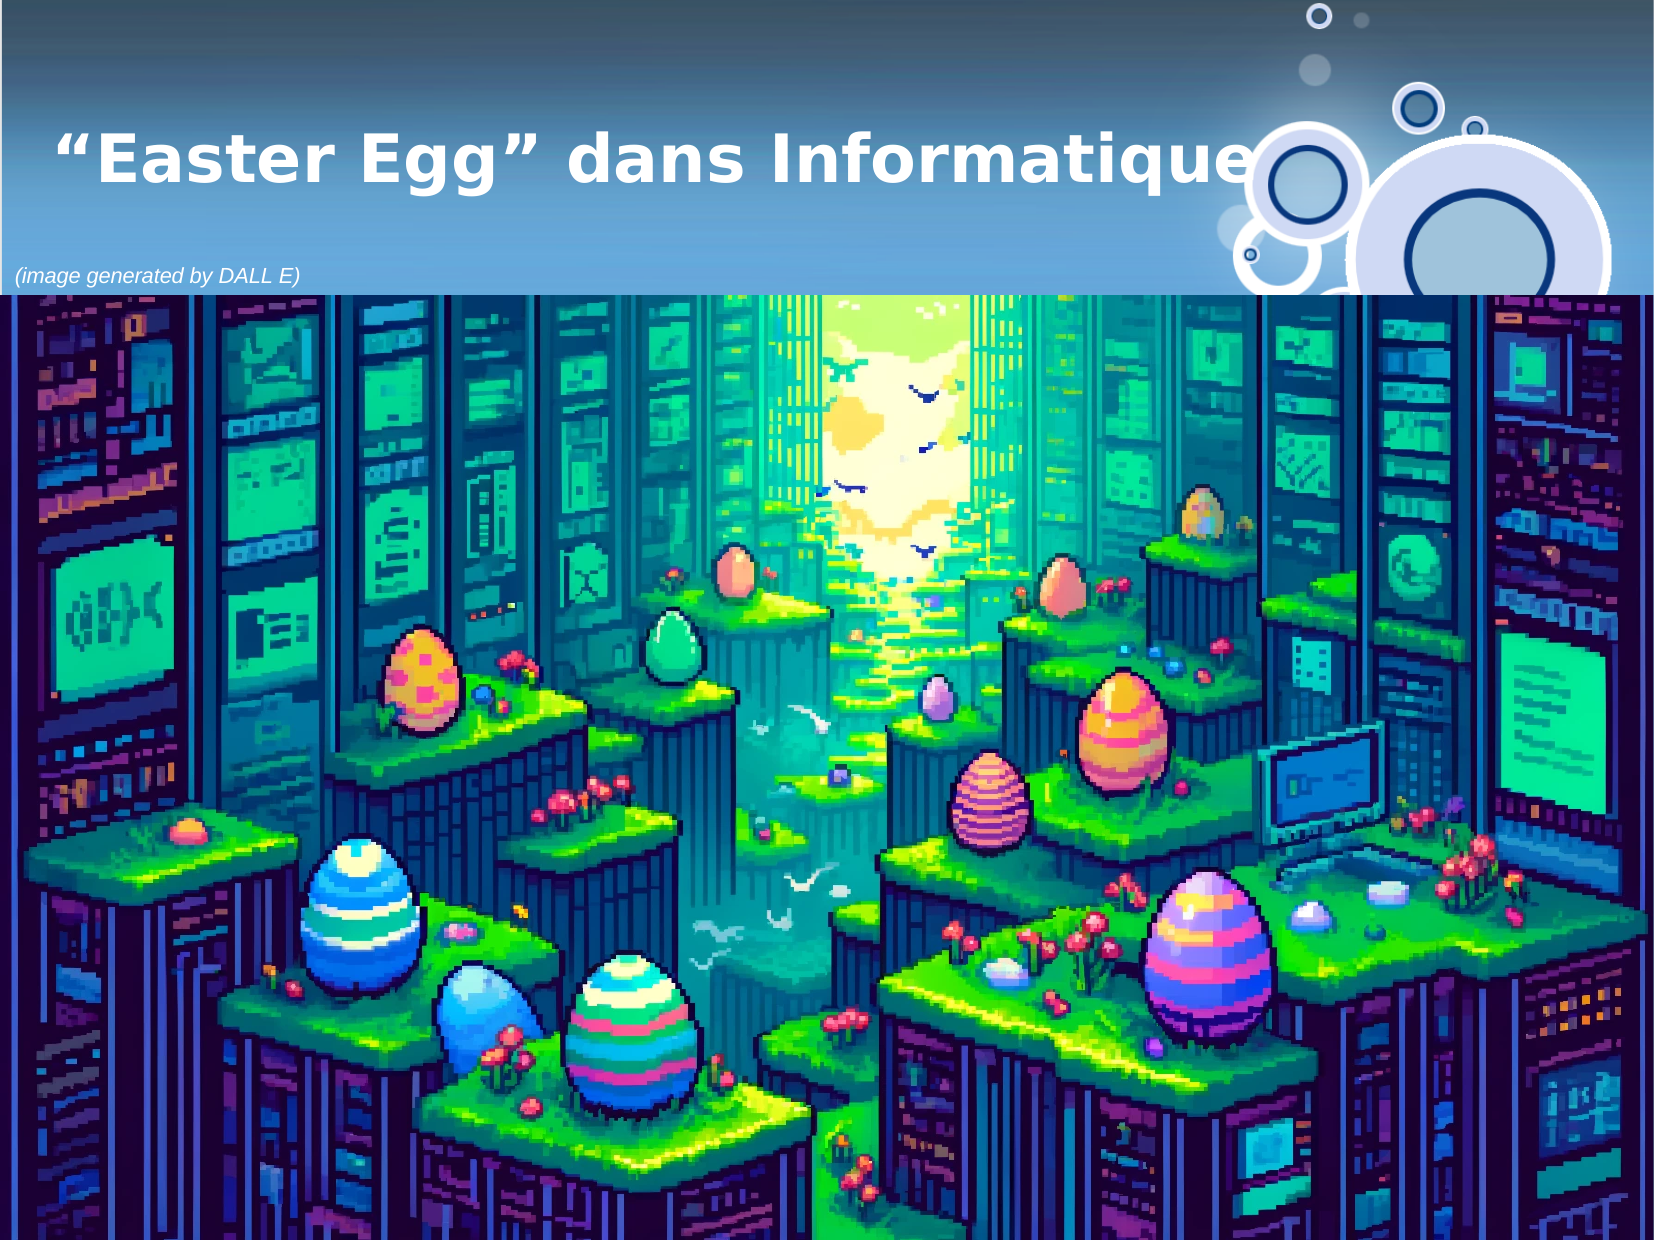

# “Easter Egg” dans Informatique
(image generated by DALL E)